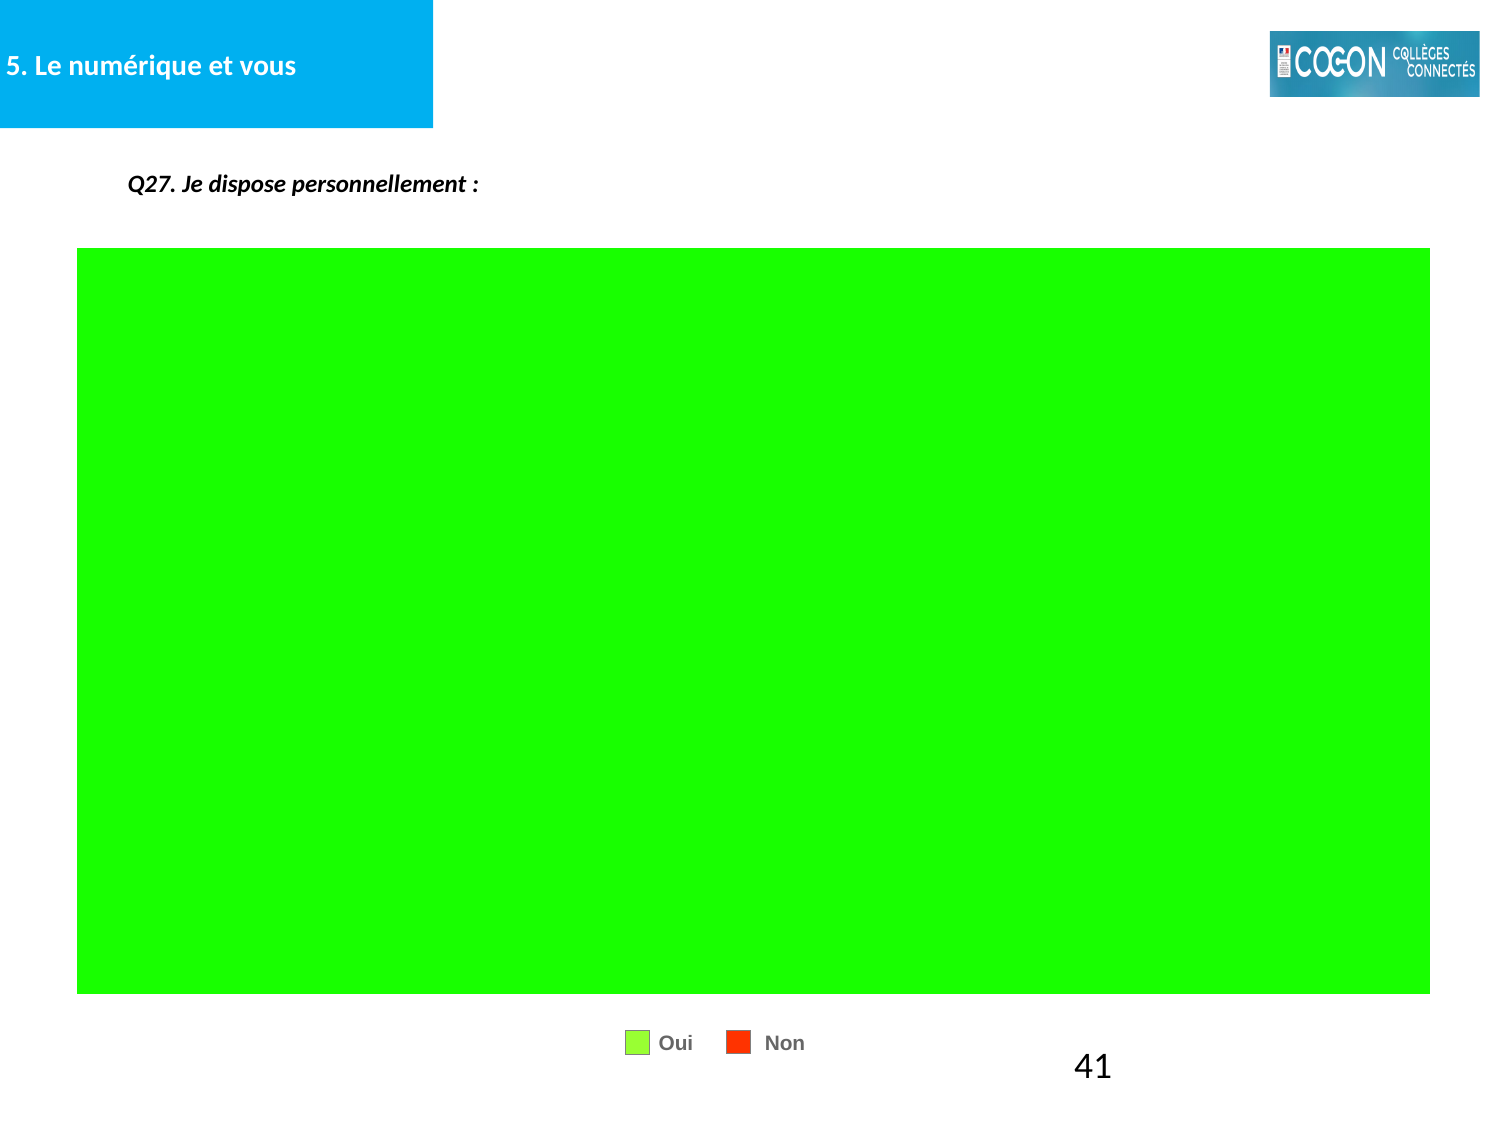

5. Le numérique et vous
Q27. Je dispose personnellement :
Oui
Non